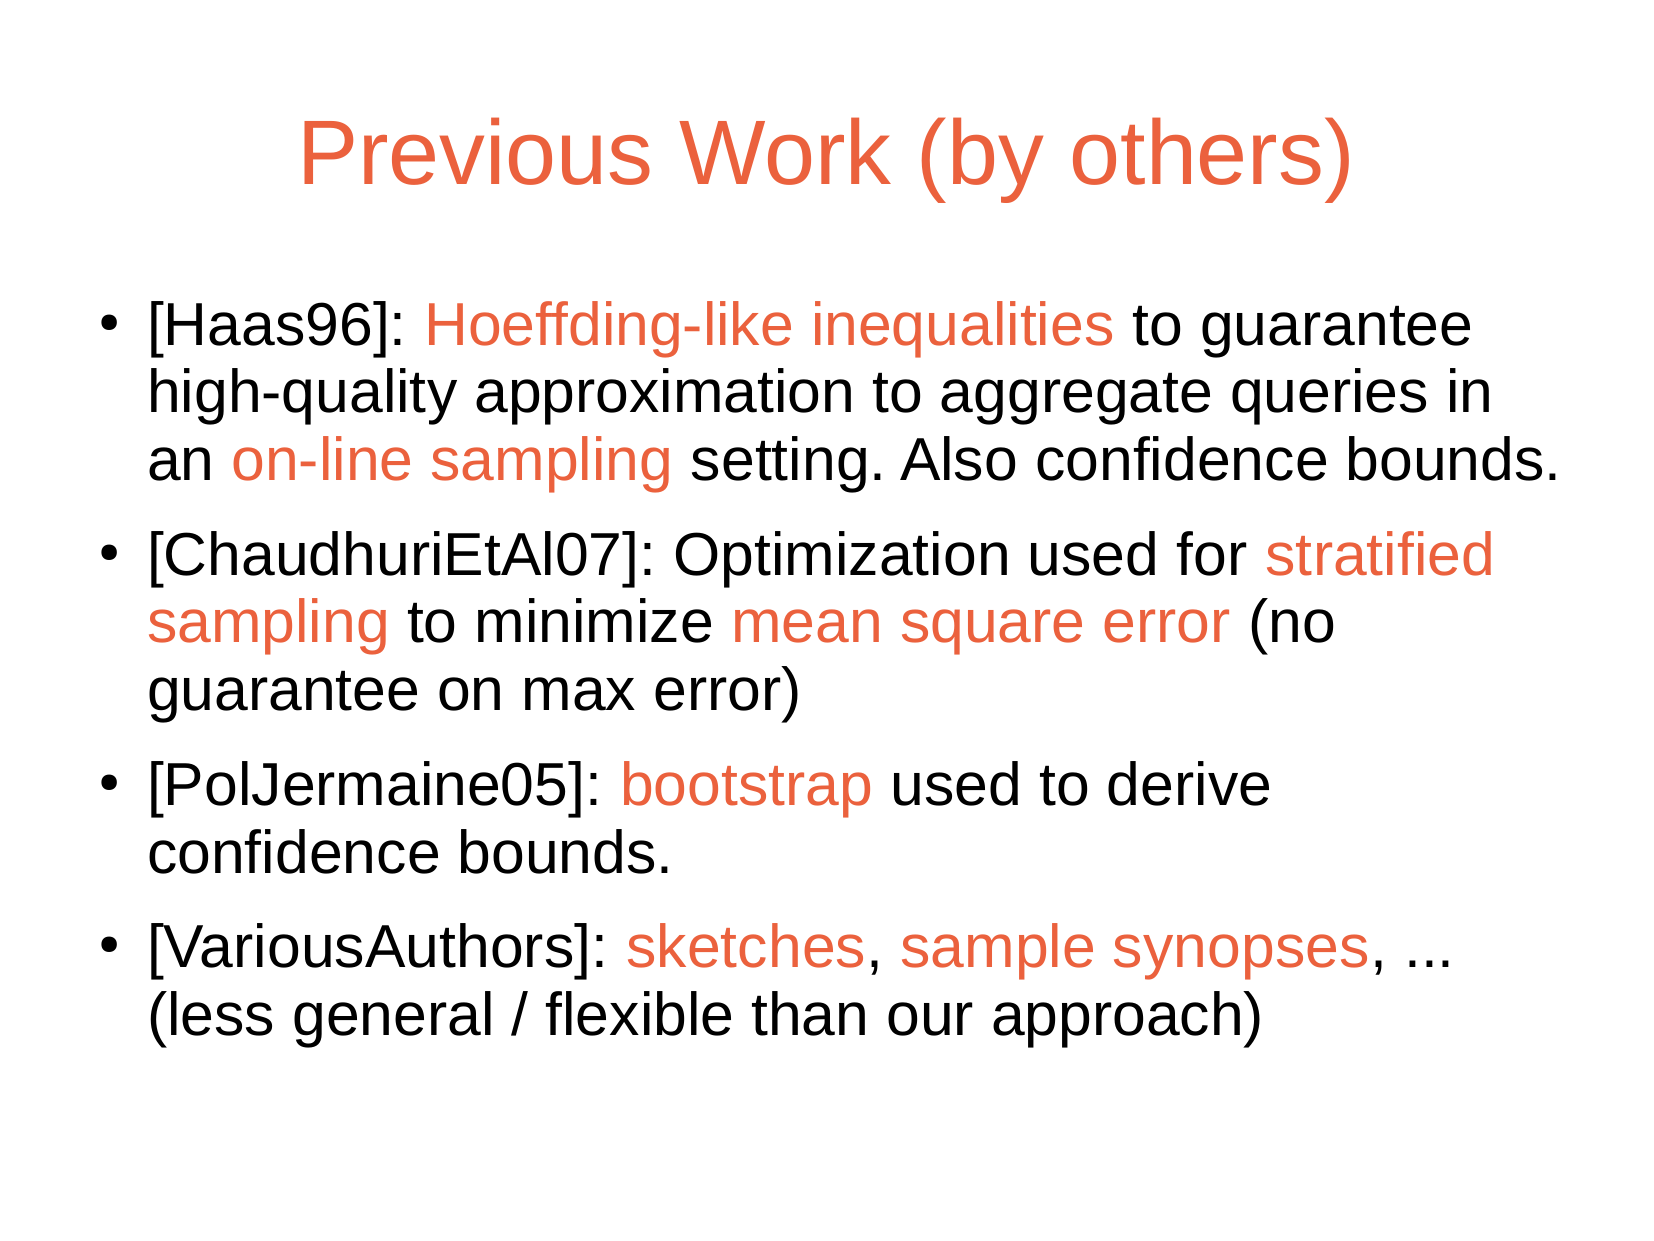

# Previous Work (by others)
[Haas96]: Hoeffding-like inequalities to guarantee high-quality approximation to aggregate queries in an on-line sampling setting. Also confidence bounds.
[ChaudhuriEtAl07]: Optimization used for stratified sampling to minimize mean square error (no guarantee on max error)
[PolJermaine05]: bootstrap used to derive confidence bounds.
[VariousAuthors]: sketches, sample synopses, ... (less general / flexible than our approach)